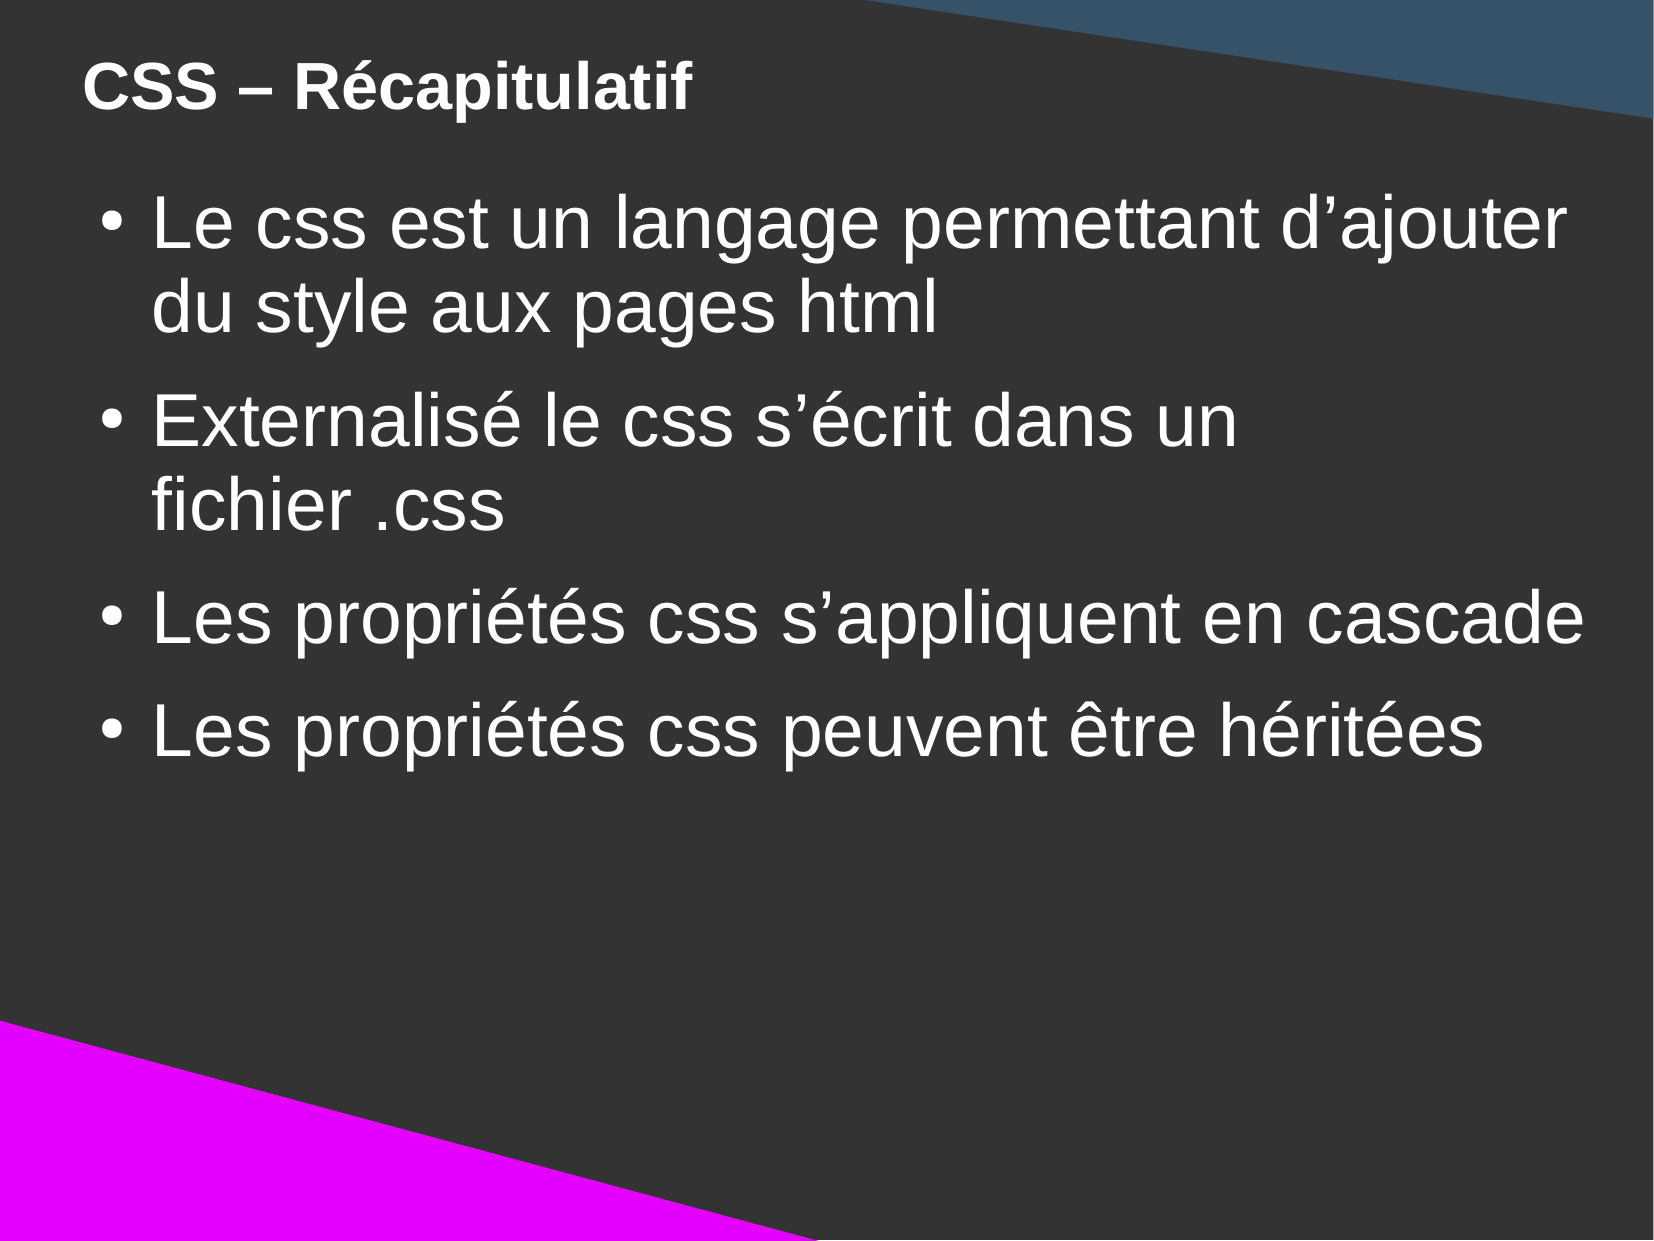

# CSS – Récapitulatif
Le css est un langage permettant d’ajouter du style aux pages html
Externalisé le css s’écrit dans un fichier .css
Les propriétés css s’appliquent en cascade
Les propriétés css peuvent être héritées